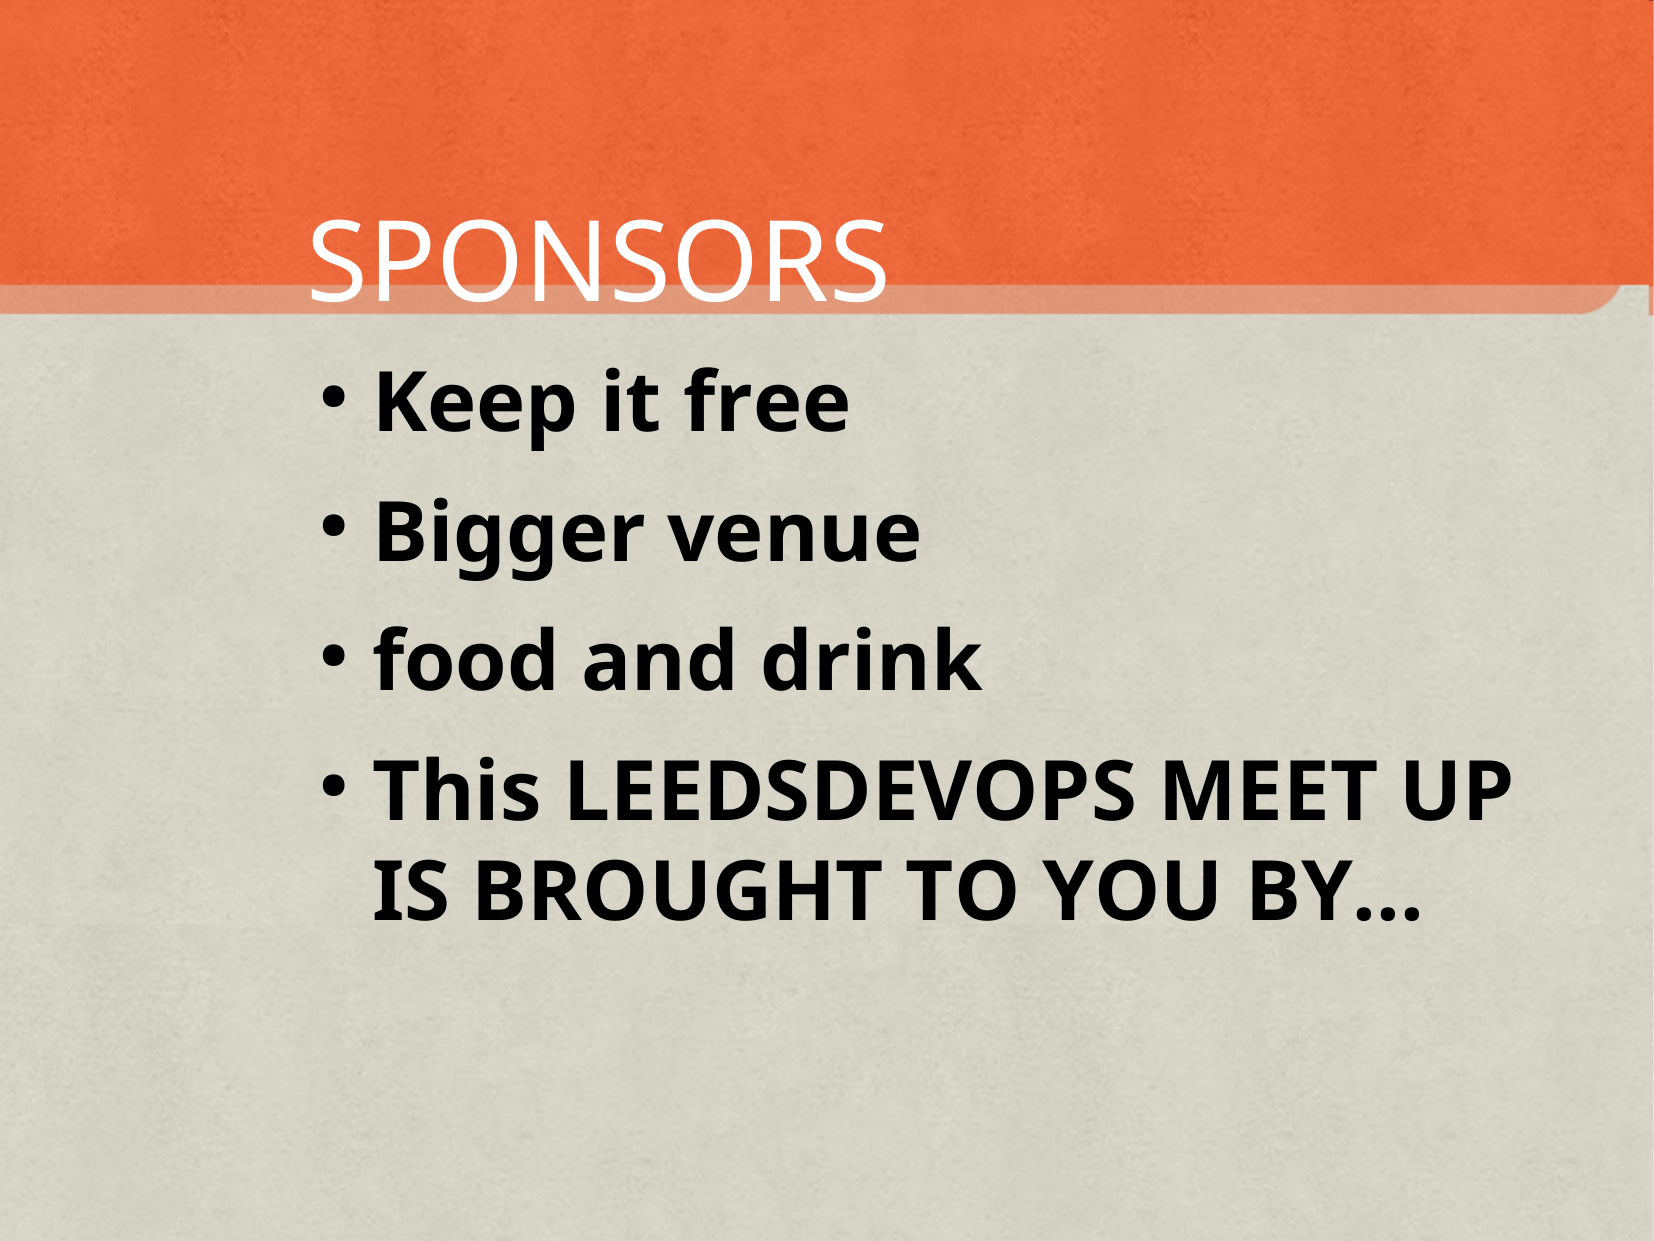

# SPONSORS
Keep it free
Bigger venue
food and drink
This LEEDSDEVOPS MEET UP IS BROUGHT TO YOU BY...